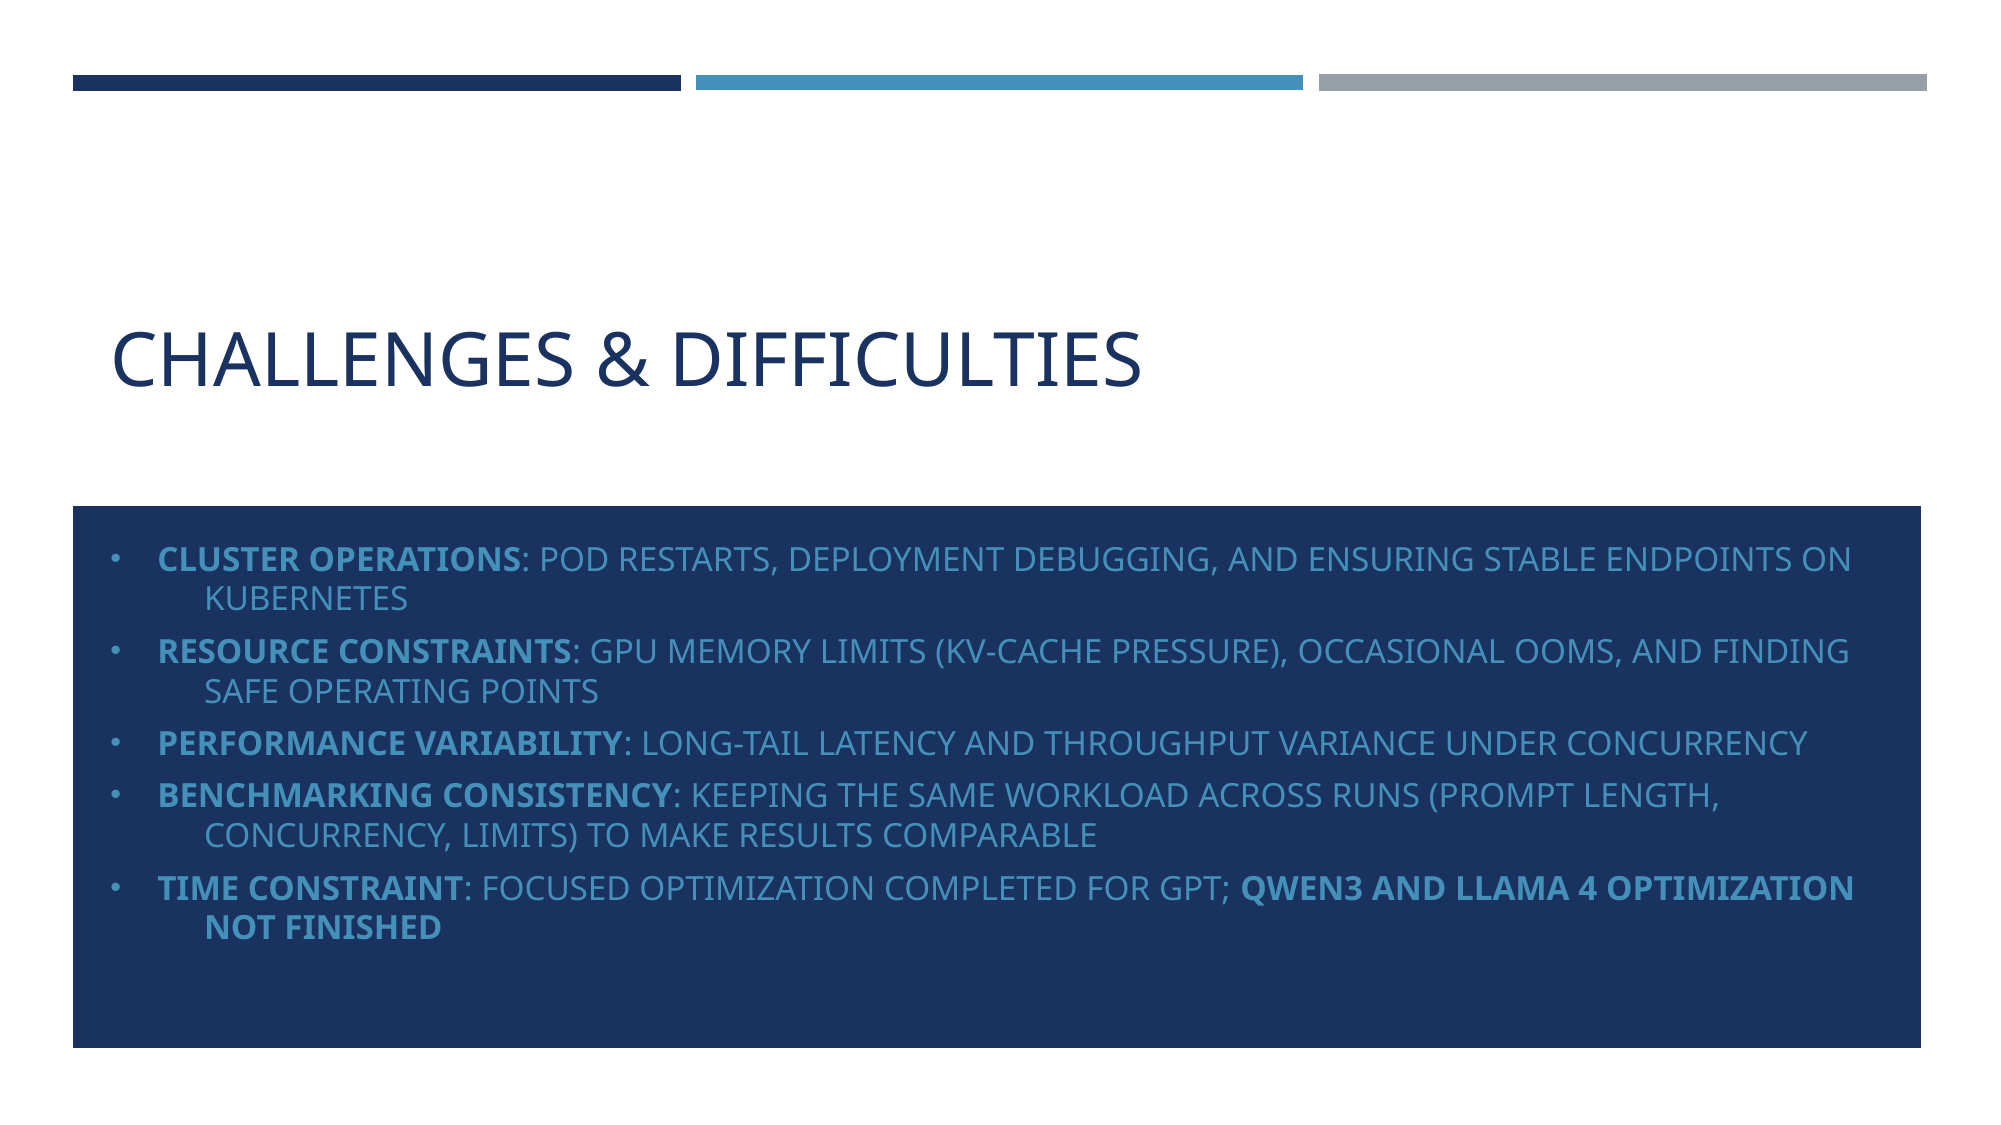

# Challenges & Difficulties
Cluster operations: pod restarts, deployment debugging, and ensuring stable endpoints on Kubernetes
Resource constraints: GPU memory limits (KV-cache pressure), occasional OOMs, and finding safe operating points
Performance variability: long-tail latency and throughput variance under concurrency
Benchmarking consistency: keeping the same workload across runs (prompt length, concurrency, limits) to make results comparable
Time constraint: focused optimization completed for GPT; Qwen3 and Llama 4 optimization not finished